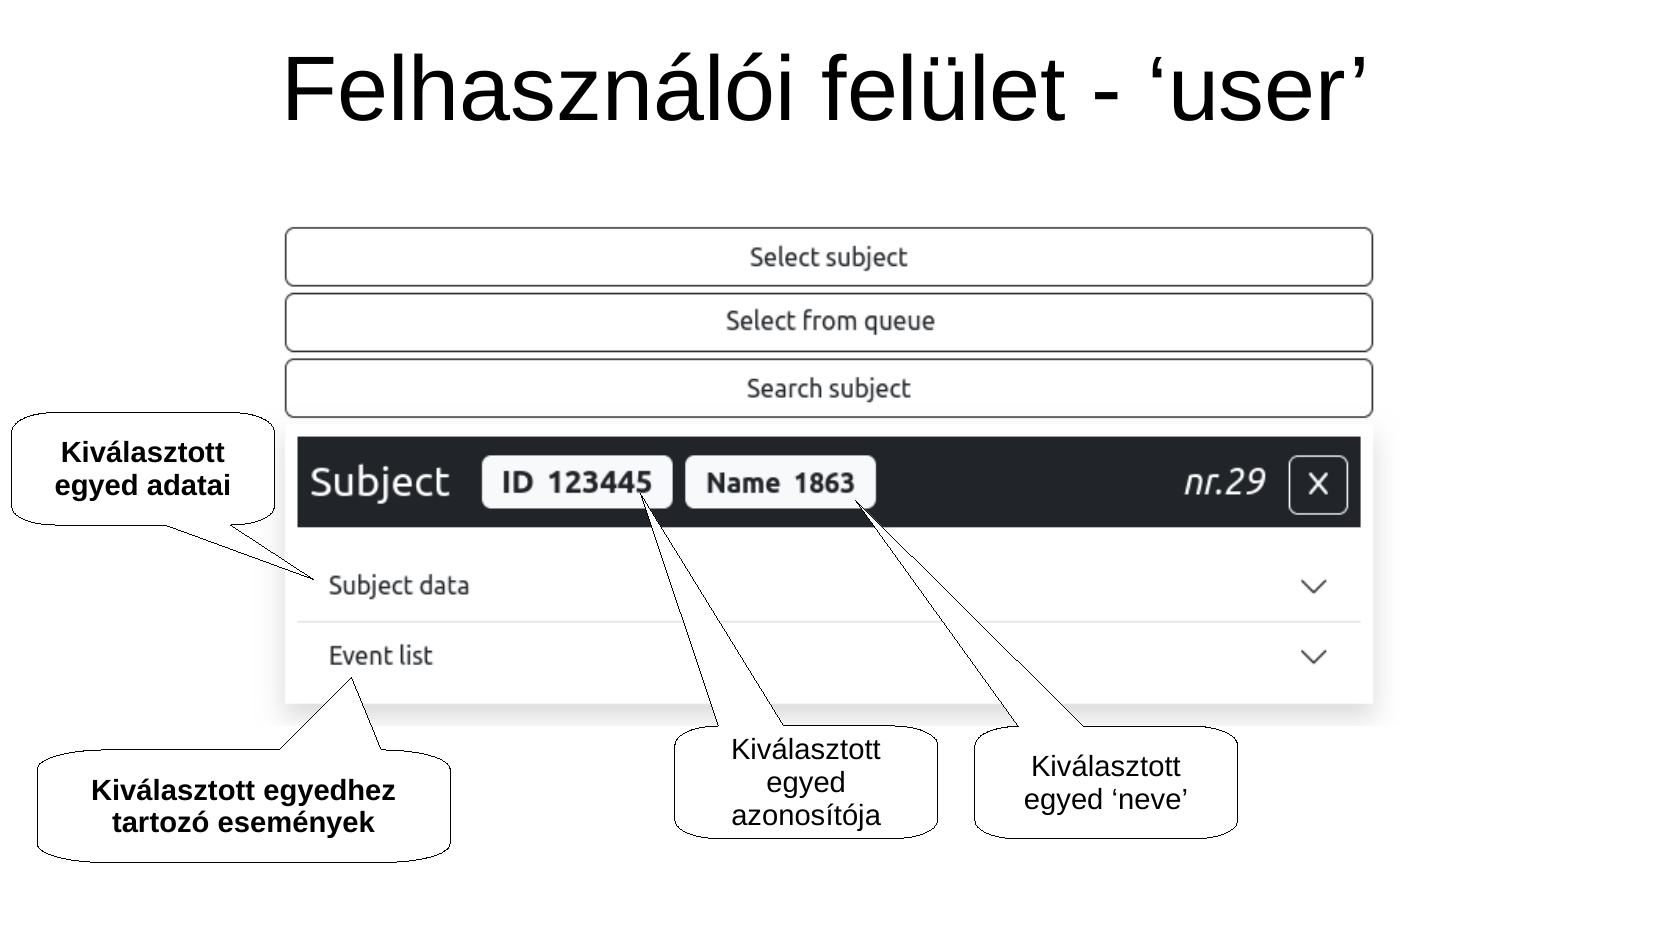

# Felhasználói felület - ‘user’
Kiválasztott egyed adatai
Kiválasztott egyed azonosítója
Kiválasztott egyed ‘neve’
Kiválasztott egyedhez tartozó események